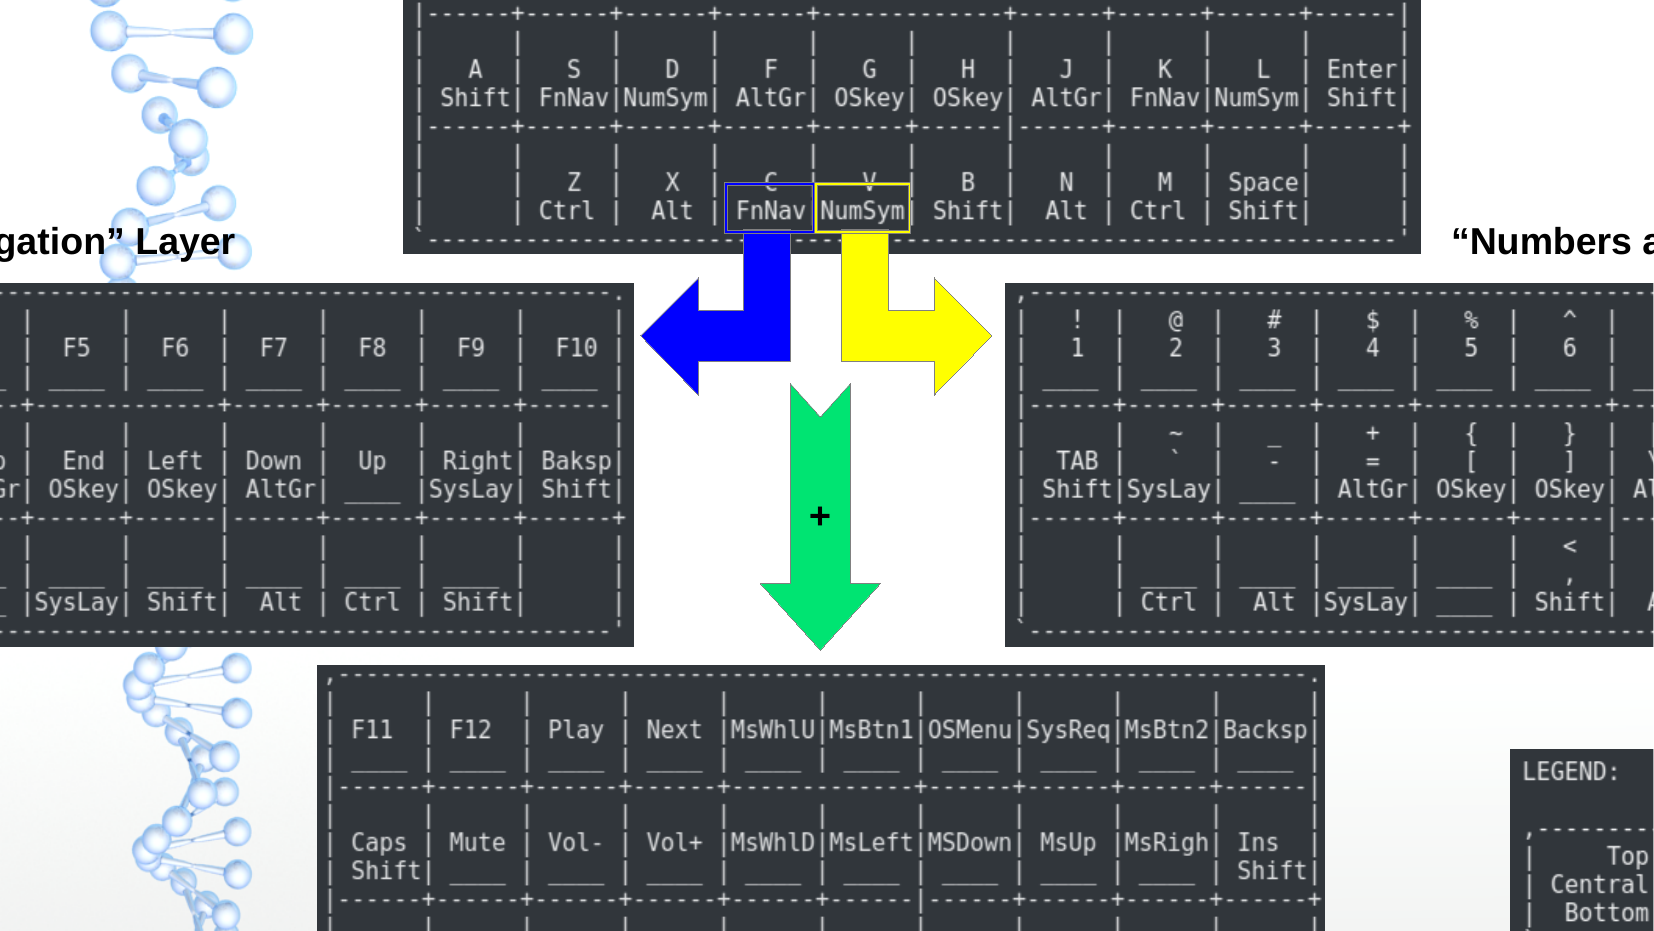

“Home” Layer
“Function and Navigation” Layer
“Numbers and Symbols” Layer
+
1
“System” Layer